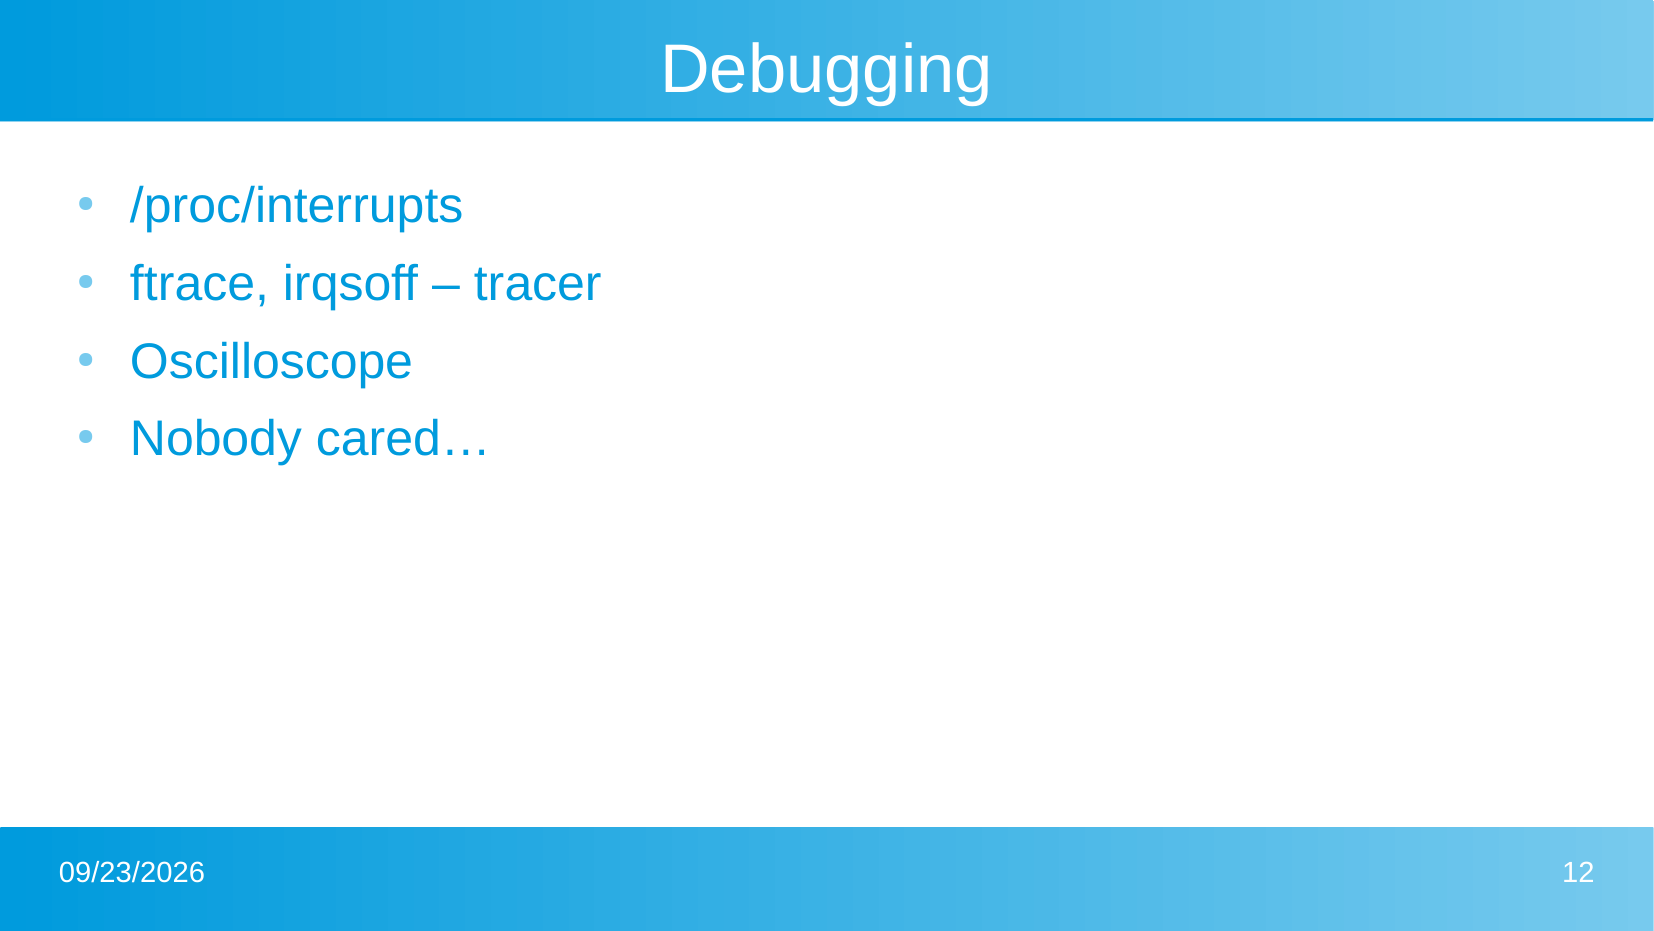

# Debugging
/proc/interrupts
ftrace, irqsoff – tracer
Oscilloscope
Nobody cared…
12